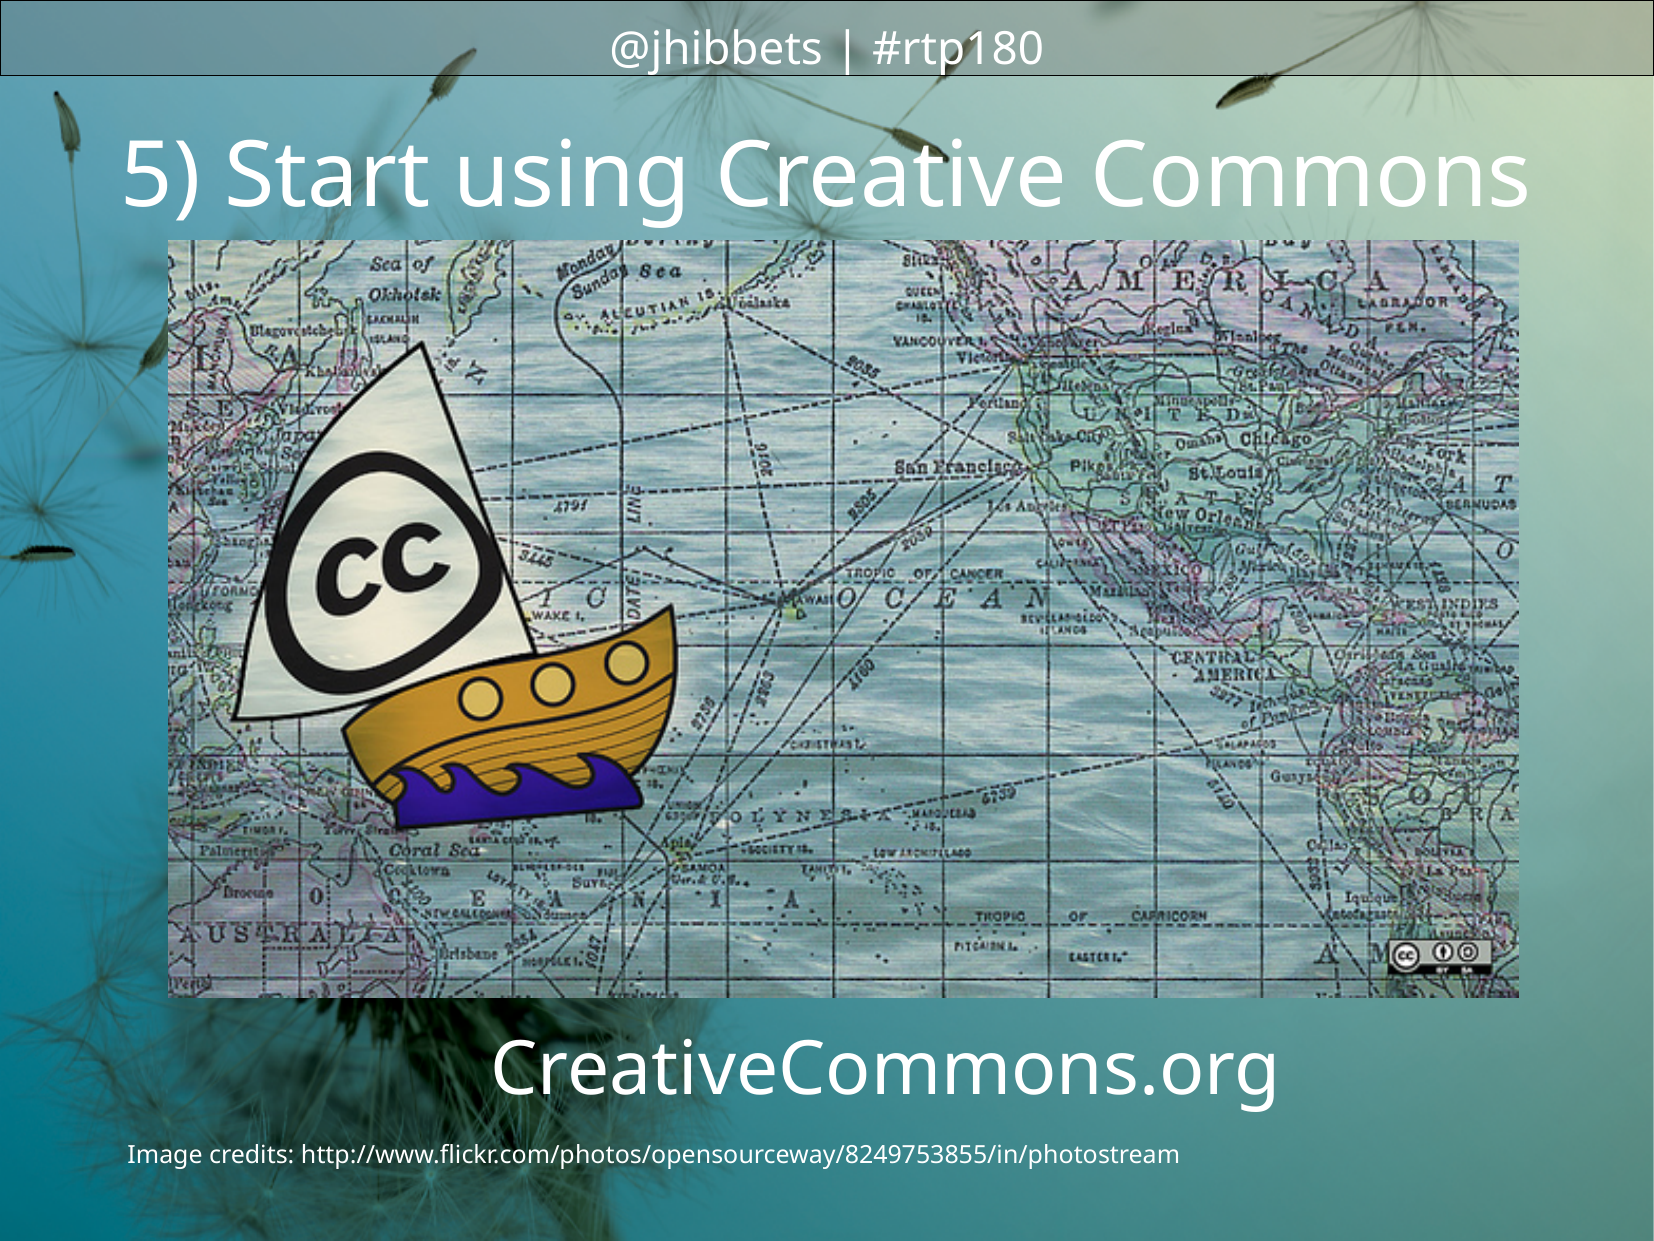

# 5) Start using Creative Commons
CreativeCommons.org
Image credits: http://www.flickr.com/photos/opensourceway/8249753855/in/photostream